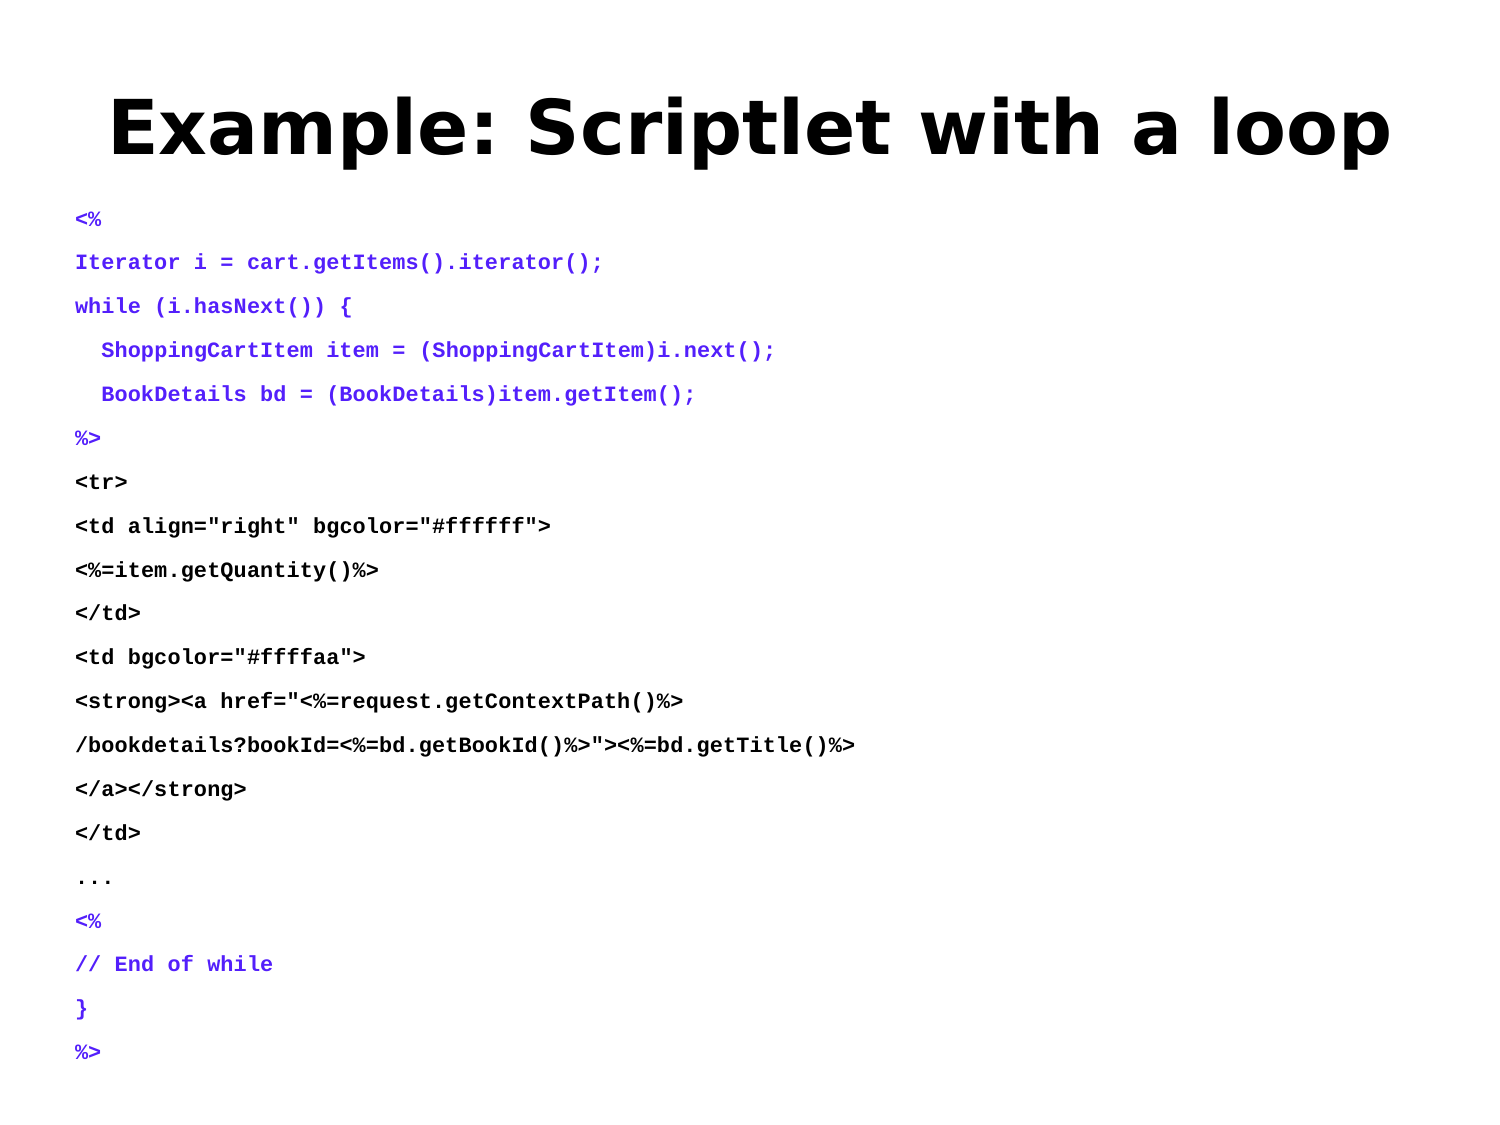

# Example: Scriptlet with a loop
<%
Iterator i = cart.getItems().iterator();
while (i.hasNext()) {
 ShoppingCartItem item = (ShoppingCartItem)i.next();
 BookDetails bd = (BookDetails)item.getItem();
%>
<tr>
<td align="right" bgcolor="#ffffff">
<%=item.getQuantity()%>
</td>
<td bgcolor="#ffffaa">
<strong><a href="<%=request.getContextPath()%>
/bookdetails?bookId=<%=bd.getBookId()%>"><%=bd.getTitle()%>
</a></strong>
</td>
...
<%
// End of while
}
%>